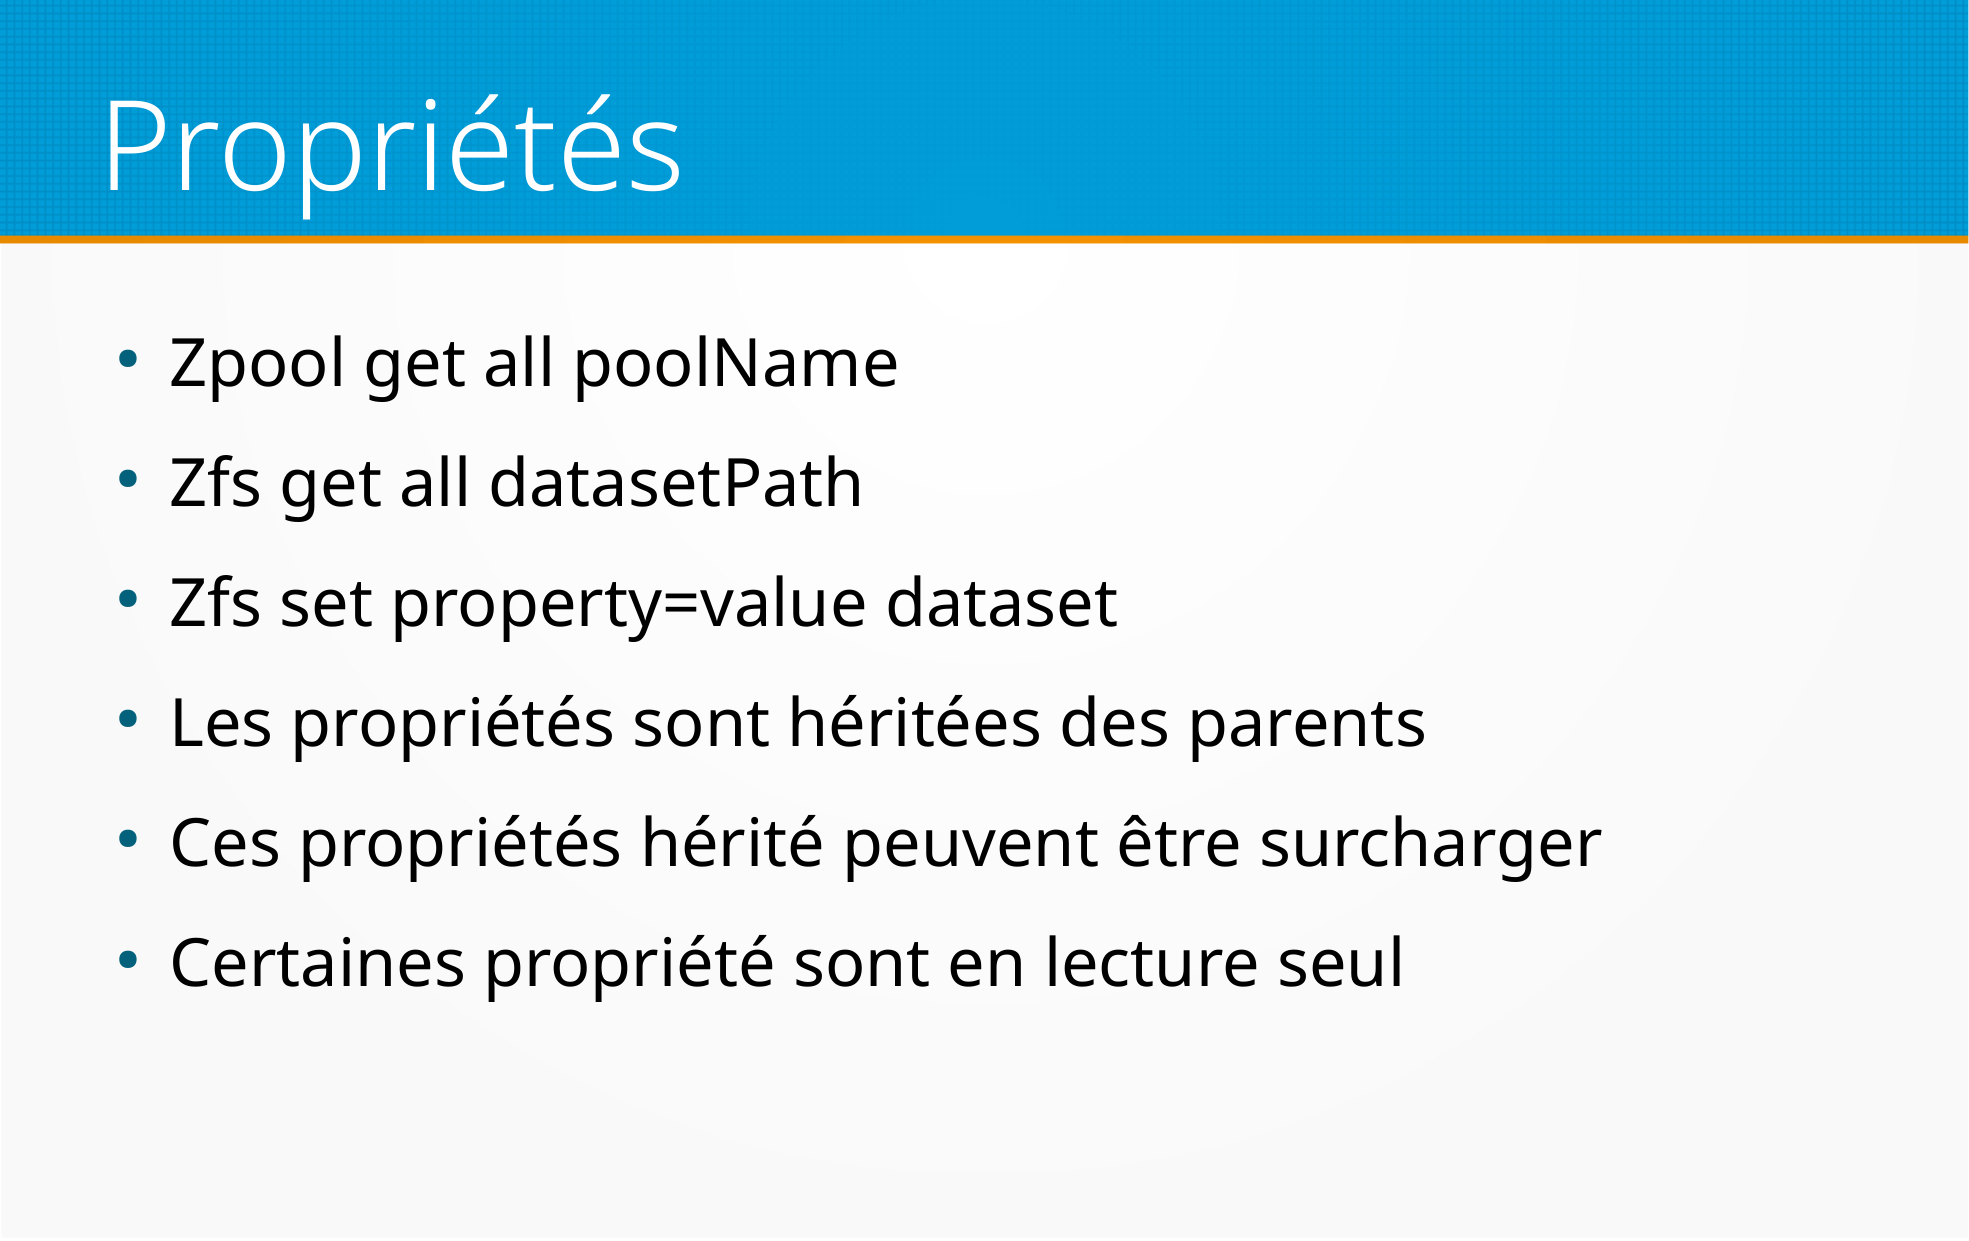

# Propriétés
Zpool get all poolName
Zfs get all datasetPath
Zfs set property=value dataset
Les propriétés sont héritées des parents
Ces propriétés hérité peuvent être surcharger
Certaines propriété sont en lecture seul